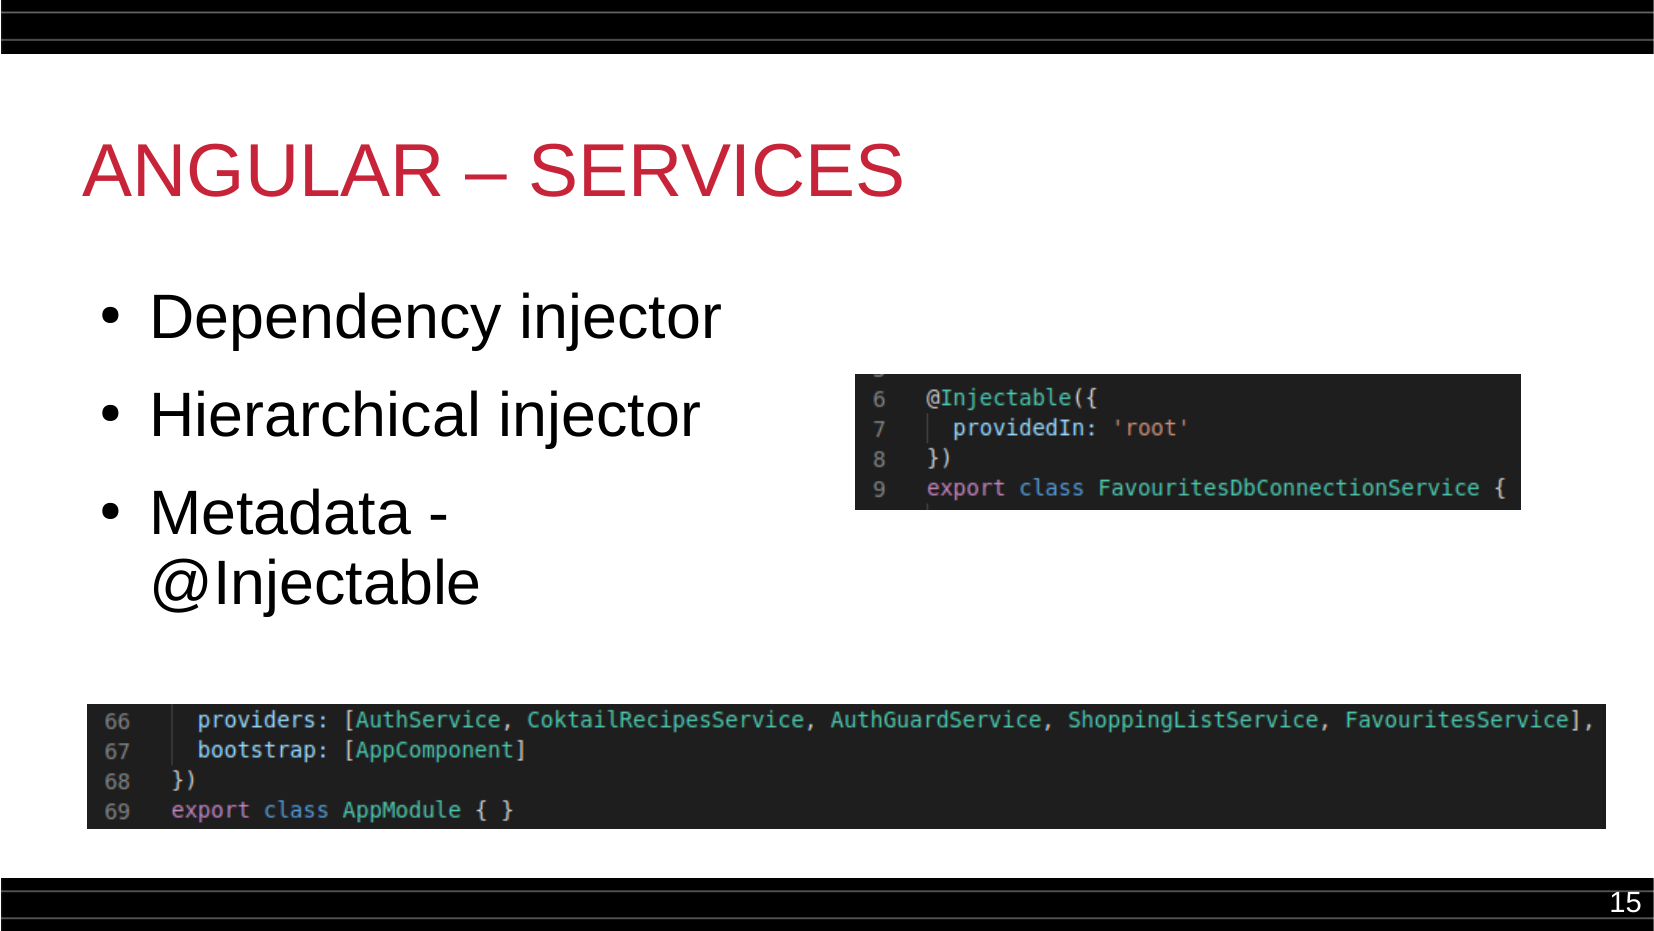

# ANGULAR – SERVICES
Dependency injector
Hierarchical injector
Metadata - @Injectable